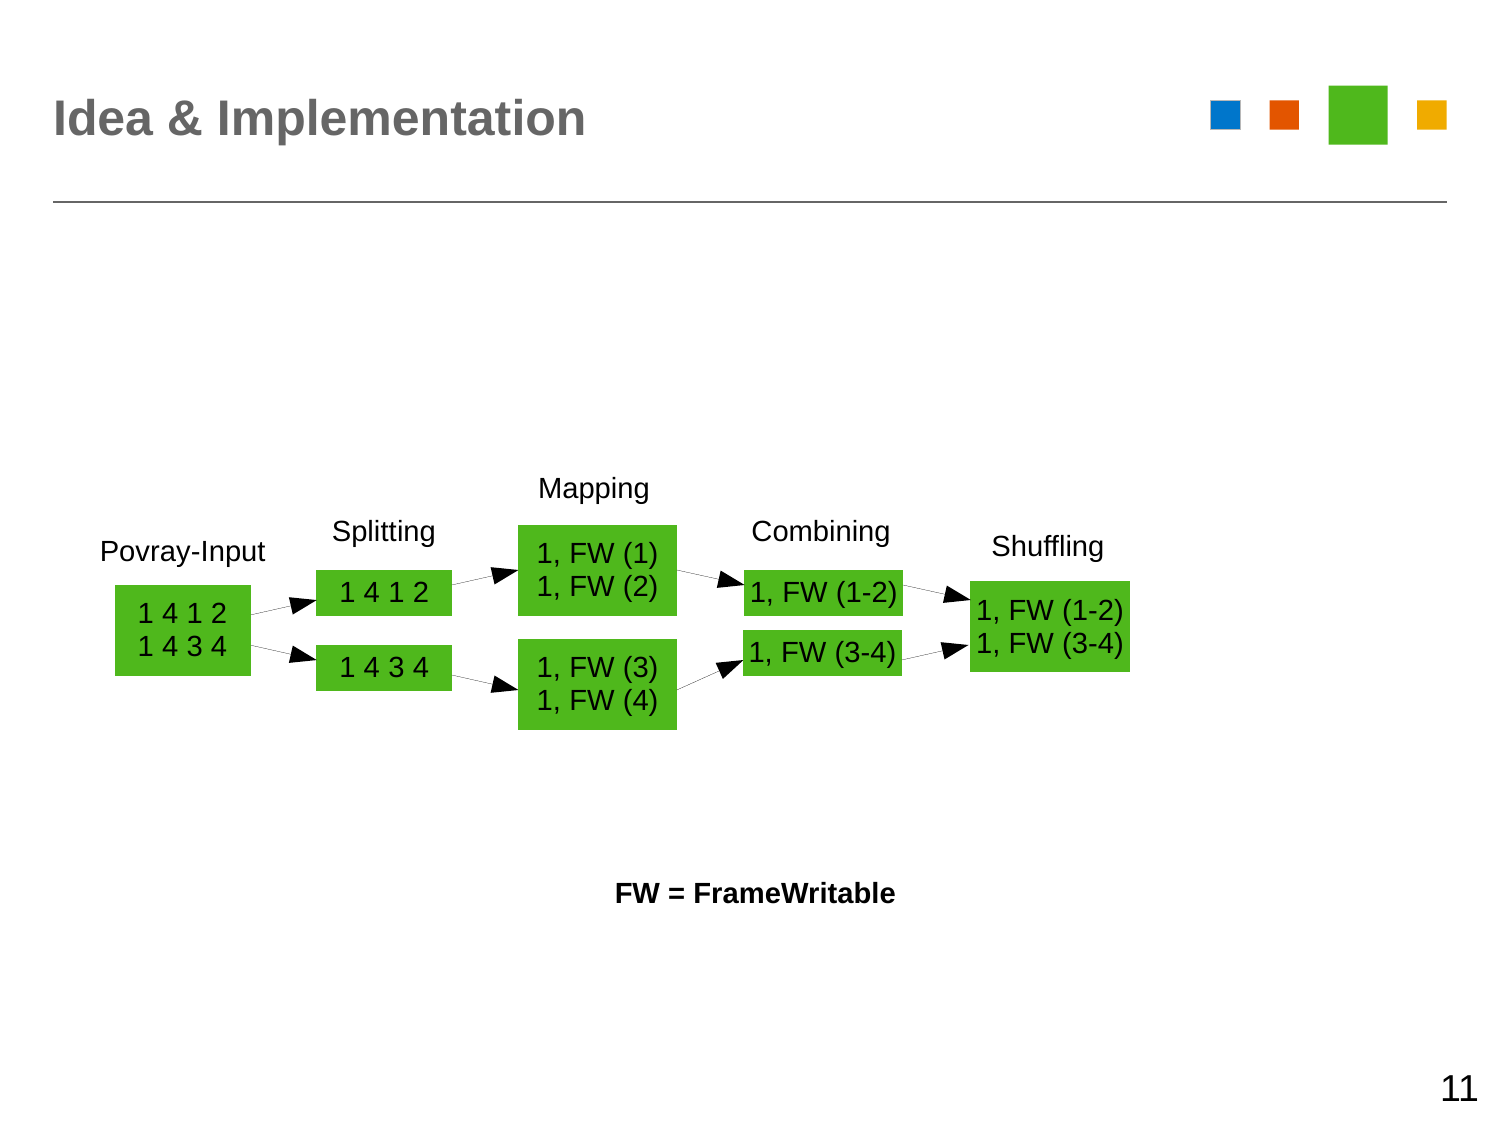

# Idea & Implementation
Mapping
Combining
Splitting
Shuffling
1, FW (1)
1, FW (2)
Povray-Input
1, FW (1-2)
1 4 1 2
1, FW (1-2)
1, FW (3-4)
1 4 1 2
1 4 3 4
1, FW (3-4)
1, FW (3)
1, FW (4)
1 4 3 4
FW = FrameWritable
11